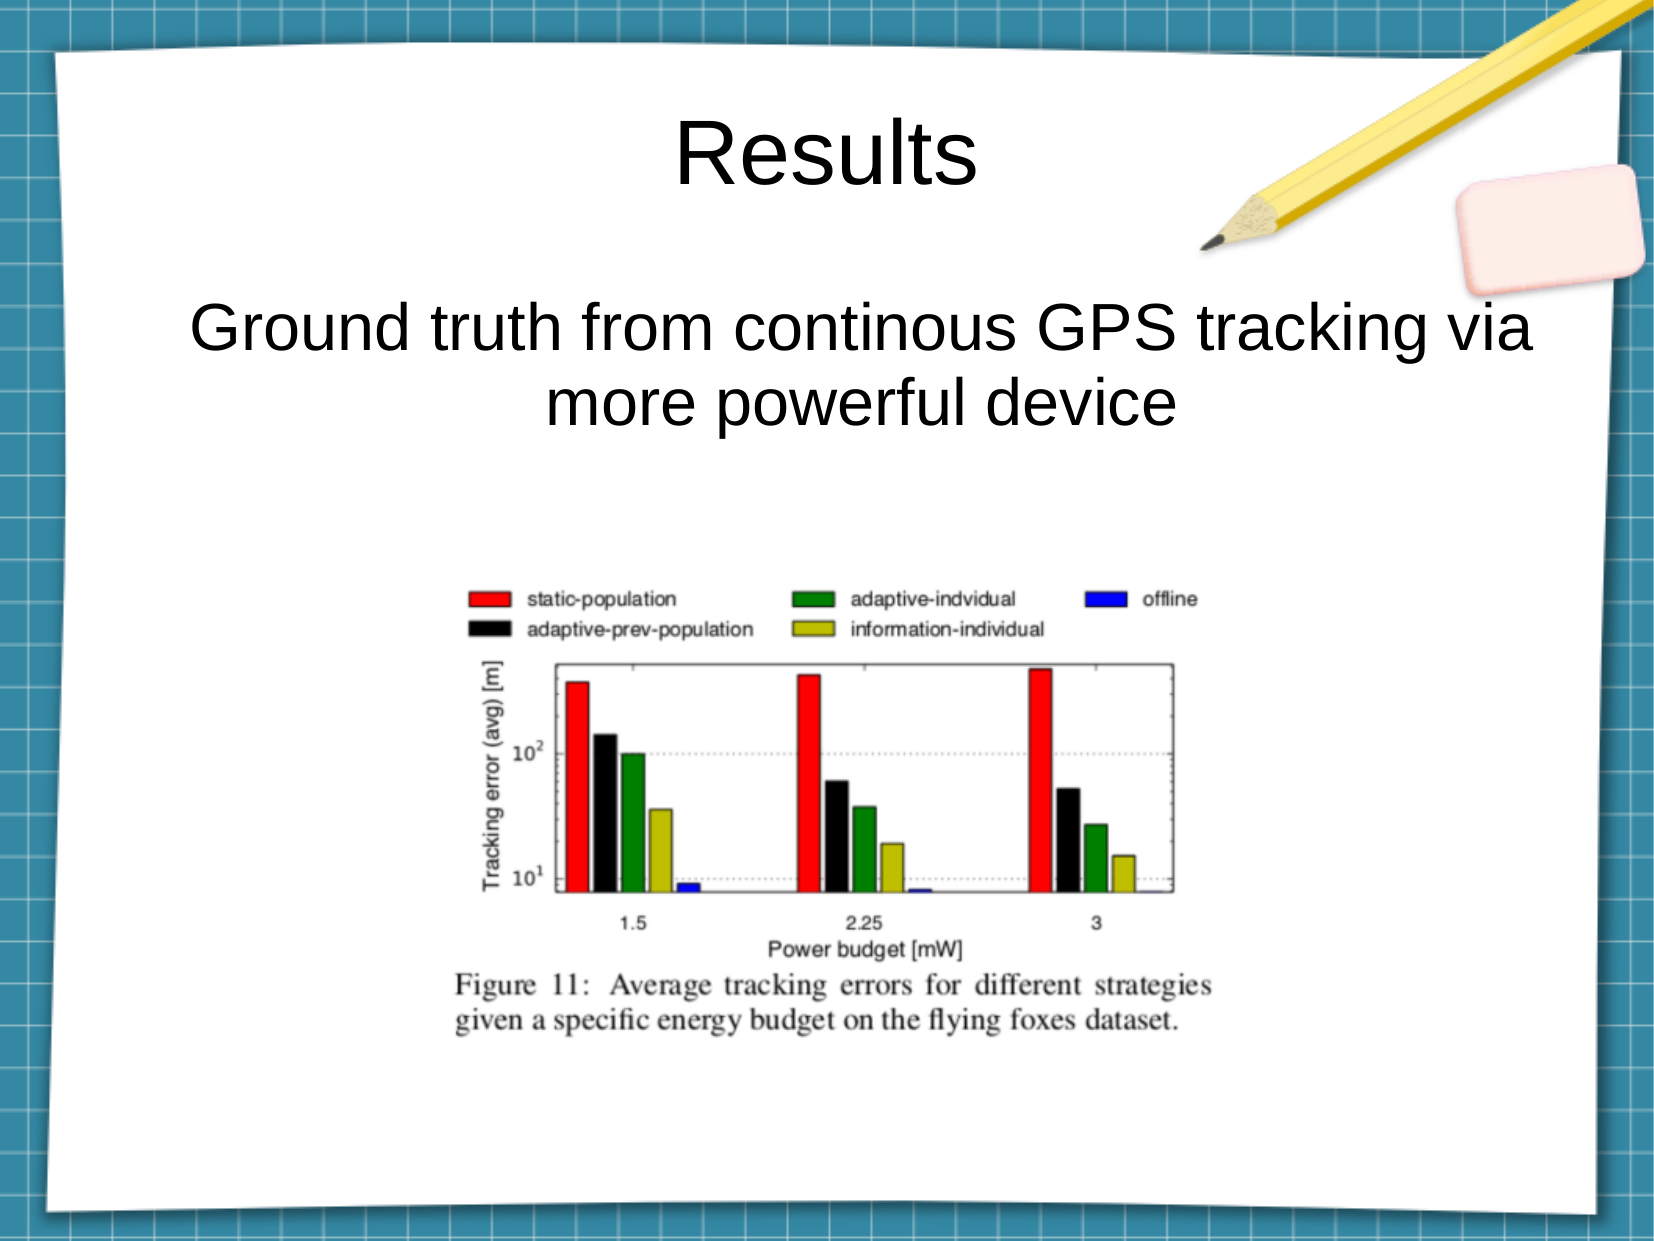

# Results
Ground truth from continous GPS tracking via more powerful device